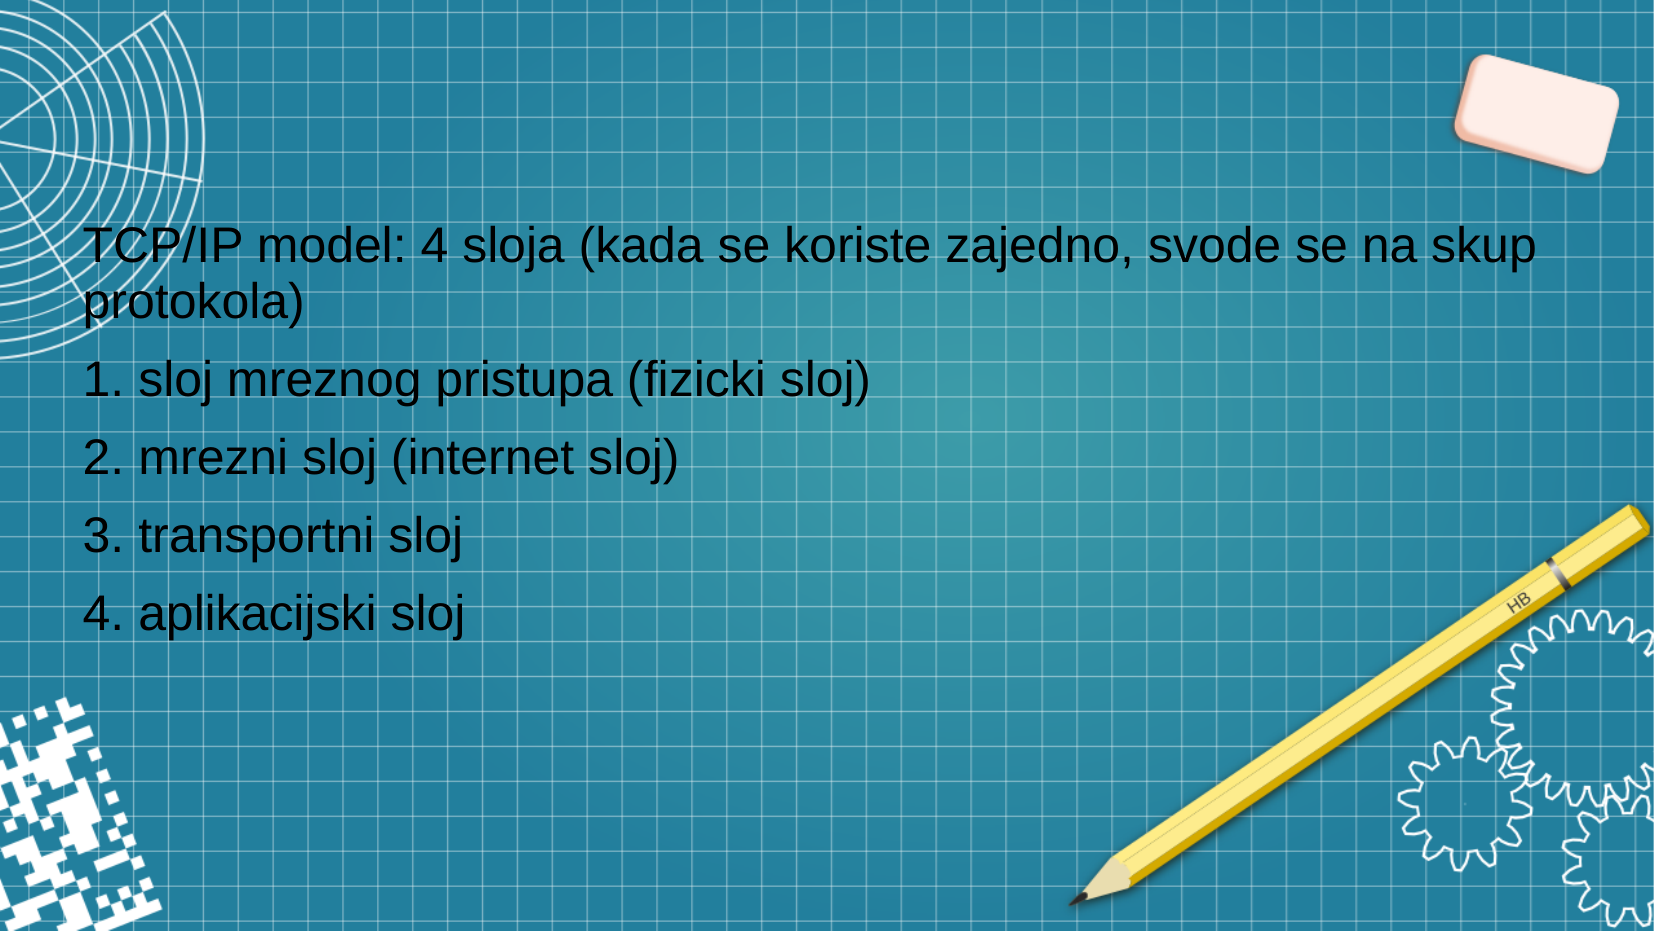

#
TCP/IP model: 4 sloja (kada se koriste zajedno, svode se na skup protokola)
1. sloj mreznog pristupa (fizicki sloj)
2. mrezni sloj (internet sloj)
3. transportni sloj
4. aplikacijski sloj